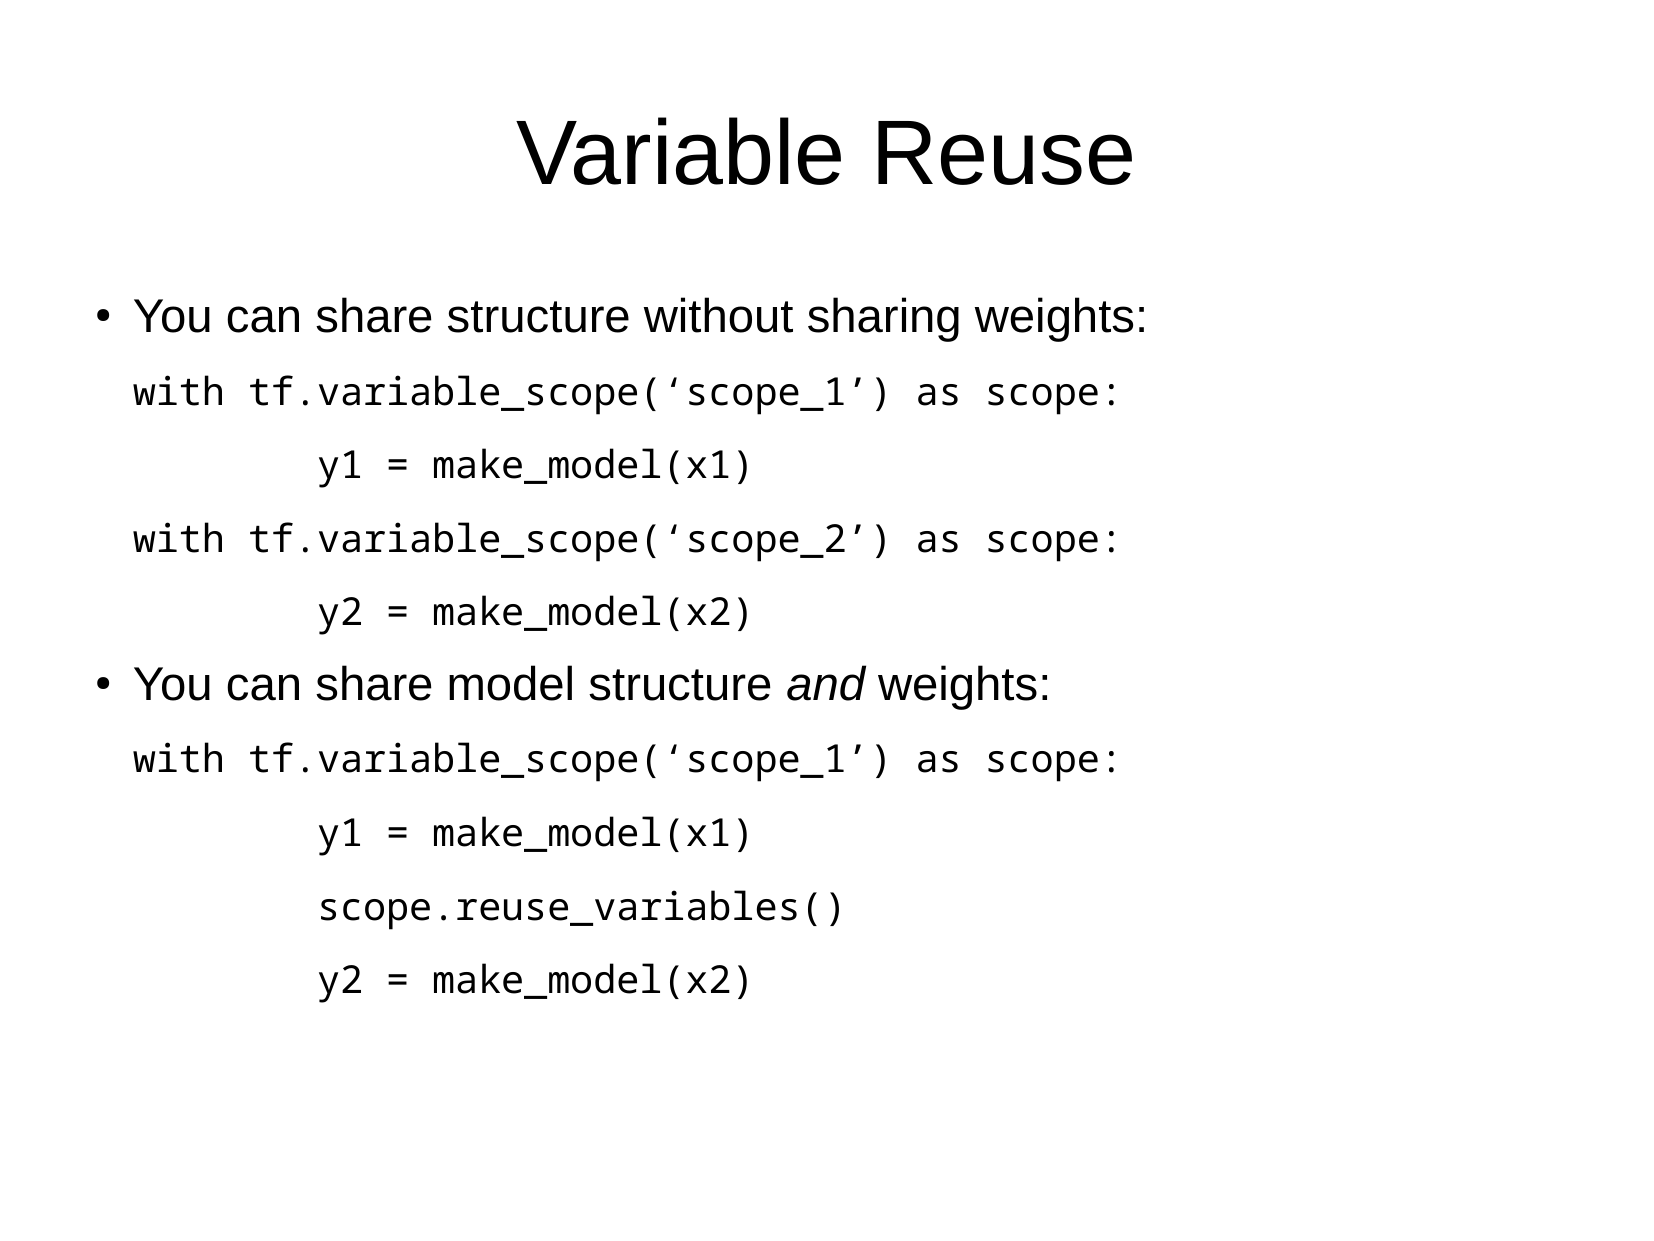

# Variable Reuse
You can share structure without sharing weights:
with tf.variable_scope(‘scope_1’) as scope:
 y1 = make_model(x1)
with tf.variable_scope(‘scope_2’) as scope:
 y2 = make_model(x2)
You can share model structure and weights:
with tf.variable_scope(‘scope_1’) as scope:
 y1 = make_model(x1)
 scope.reuse_variables()
 y2 = make_model(x2)